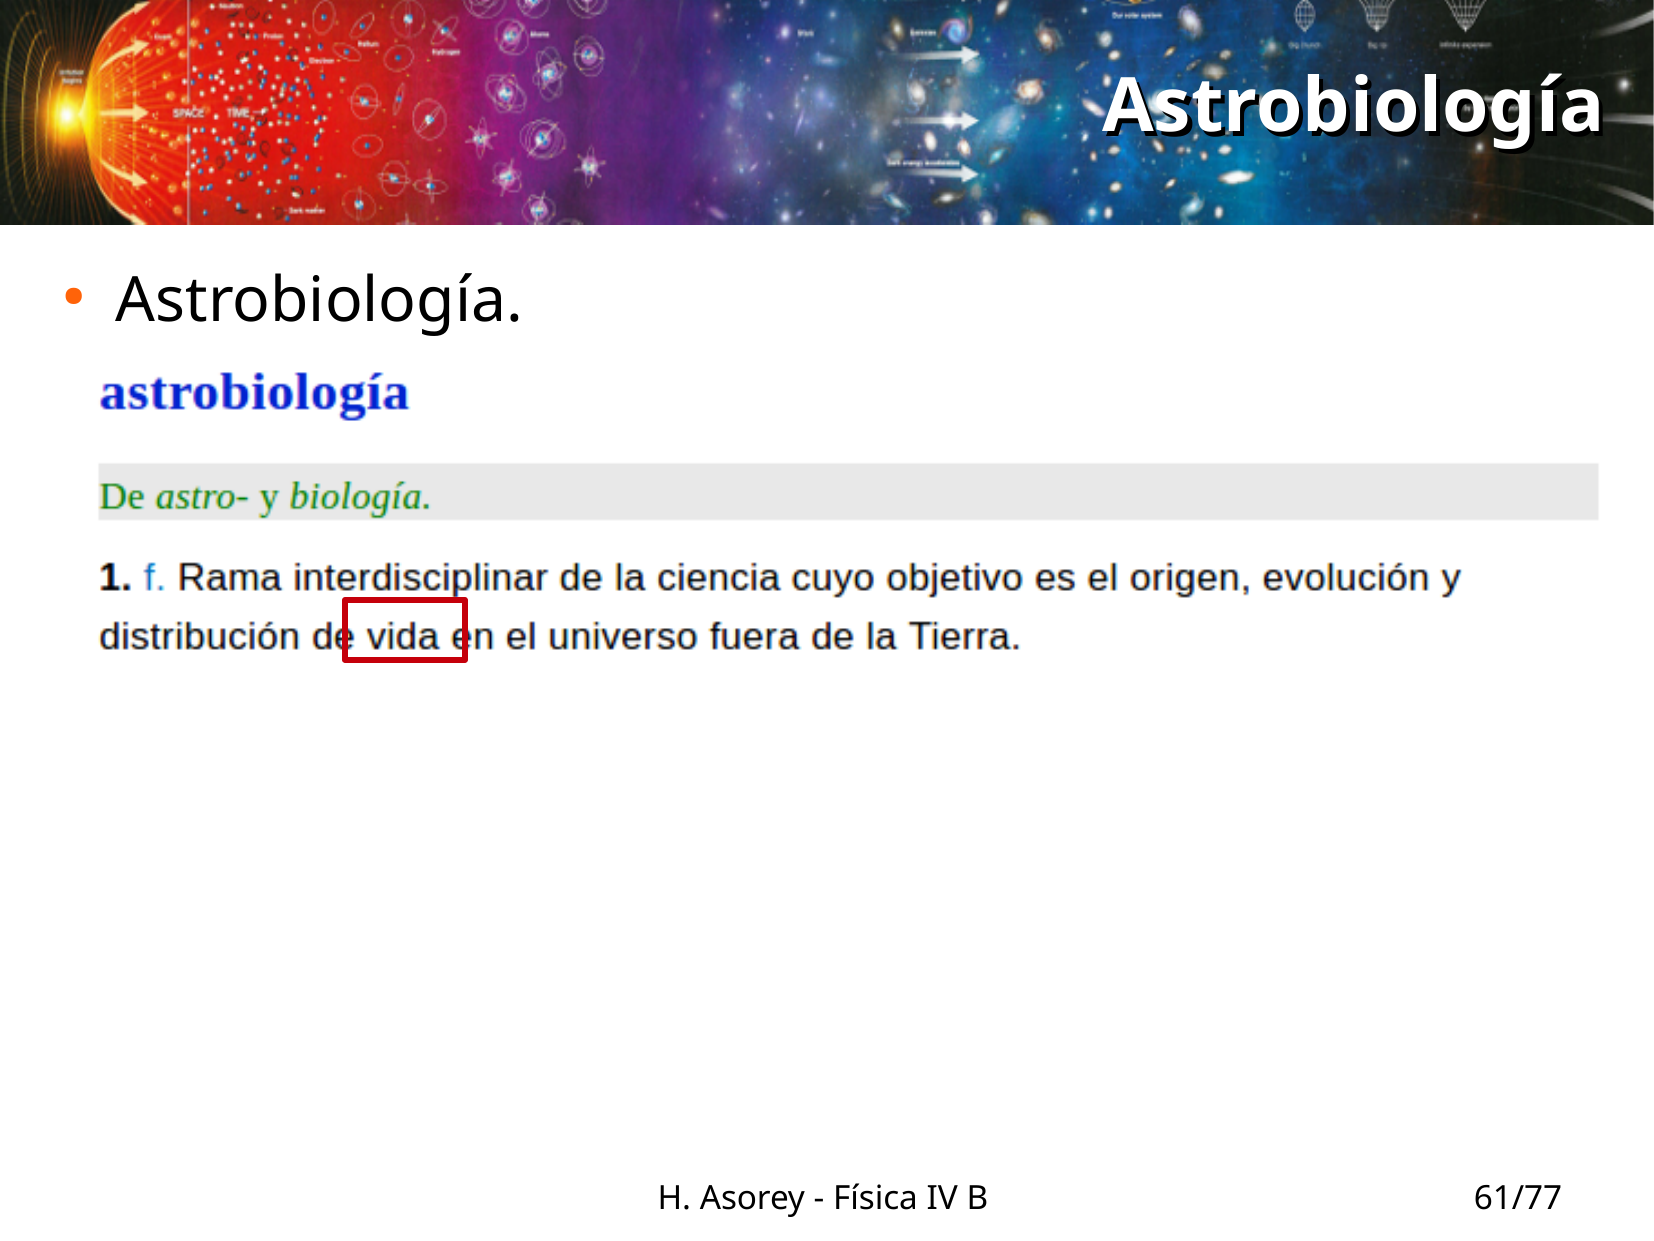

# Astrobiología
Astrobiología.
H. Asorey - Física IV B
61